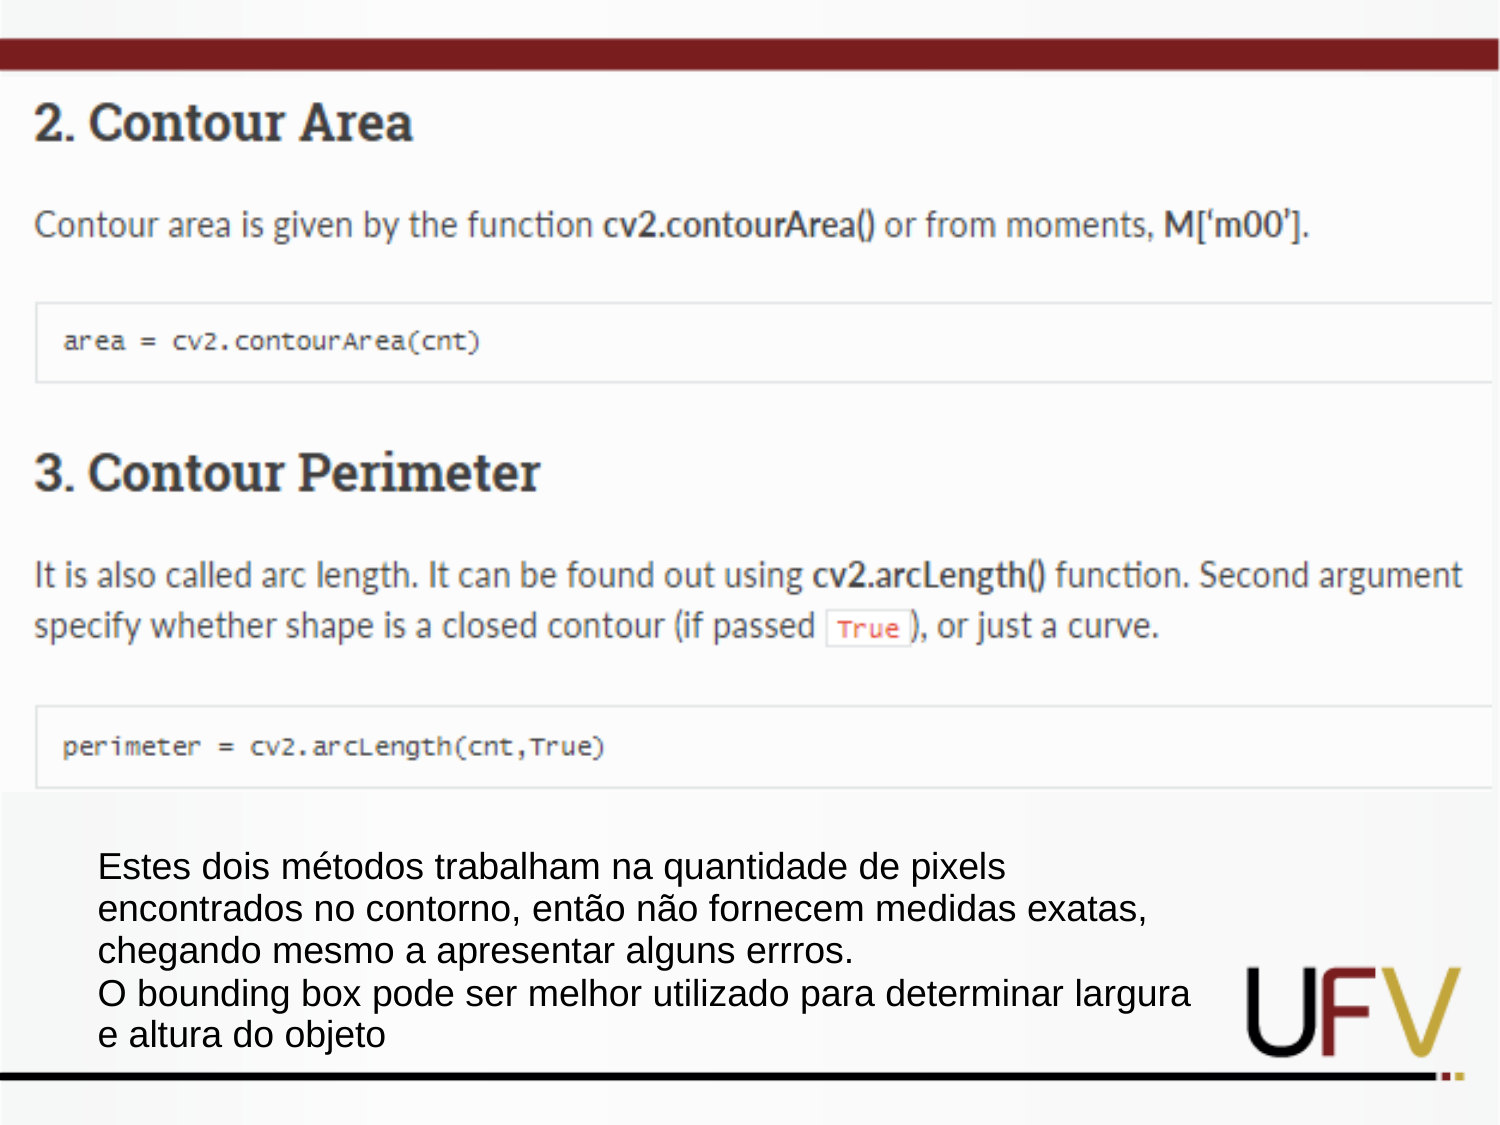

#
Estes dois métodos trabalham na quantidade de pixels encontrados no contorno, então não fornecem medidas exatas, chegando mesmo a apresentar alguns errros.
O bounding box pode ser melhor utilizado para determinar largura e altura do objeto